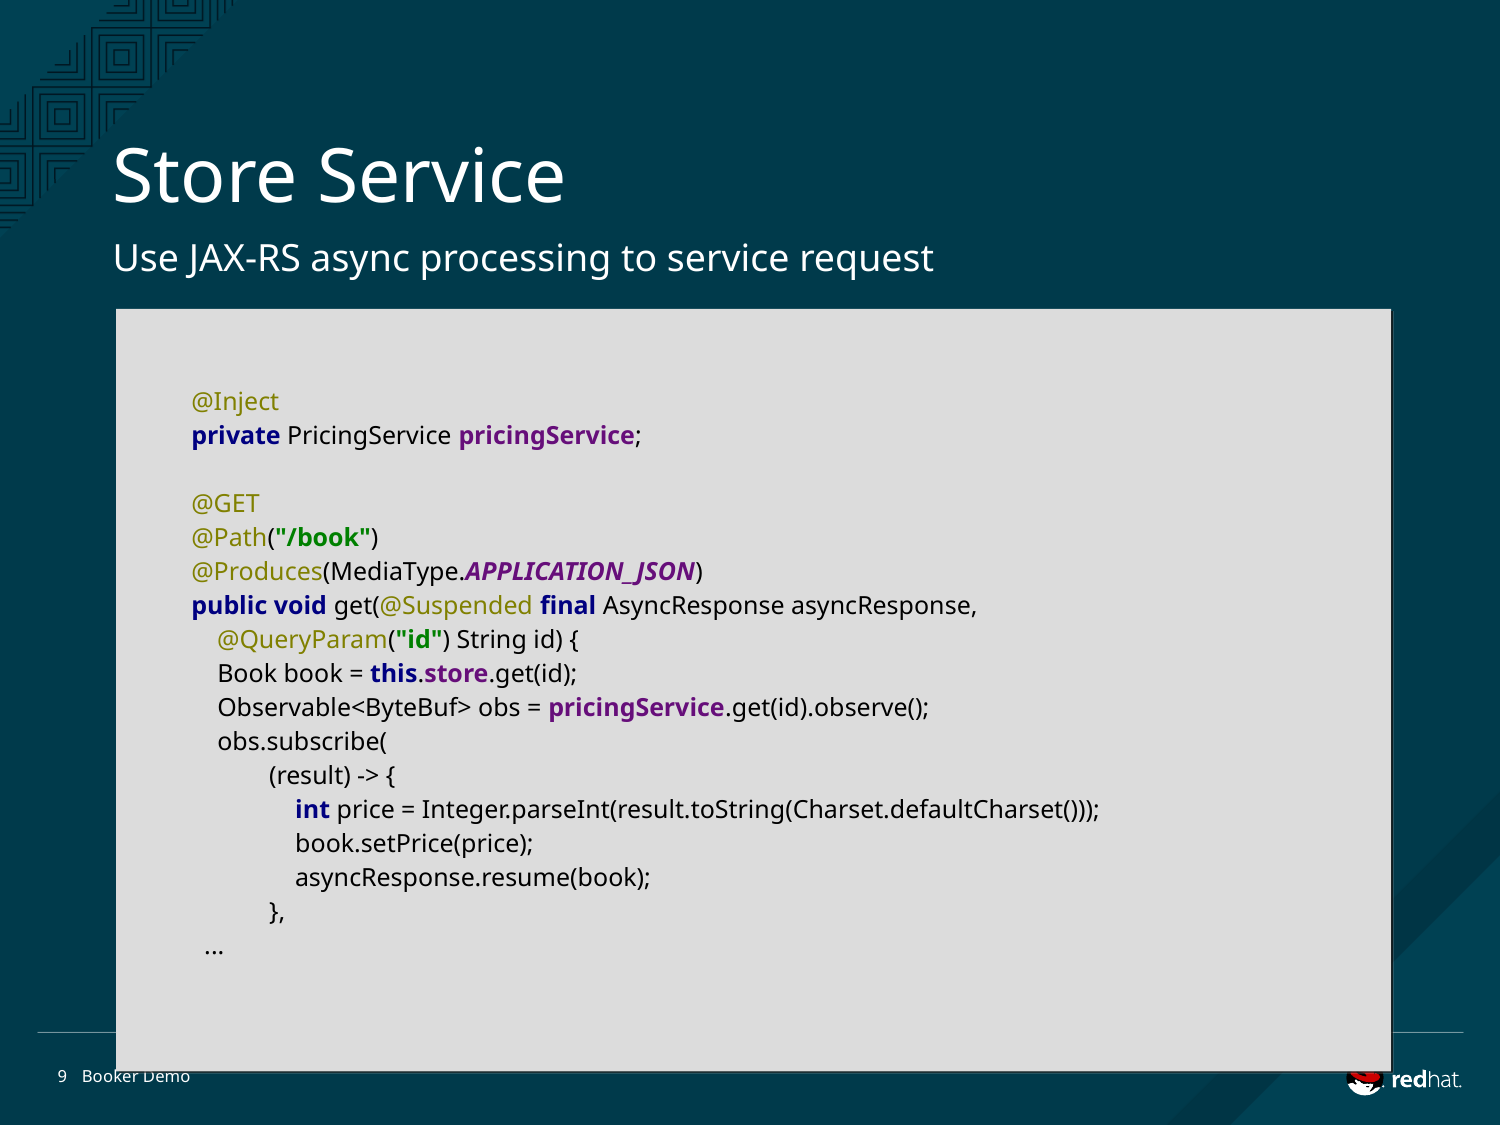

# Store Service
Use JAX-RS async processing to service request
@Inject
private PricingService pricingService;
@GET
@Path("/book")
@Produces(MediaType.APPLICATION_JSON)
public void get(@Suspended final AsyncResponse asyncResponse,
 @QueryParam("id") String id) {
 Book book = this.store.get(id);
 Observable<ByteBuf> obs = pricingService.get(id).observe();
 obs.subscribe(
 (result) -> {
 int price = Integer.parseInt(result.toString(Charset.defaultCharset()));
 book.setPrice(price);
 asyncResponse.resume(book);
 },
 ...
9
Booker Demo